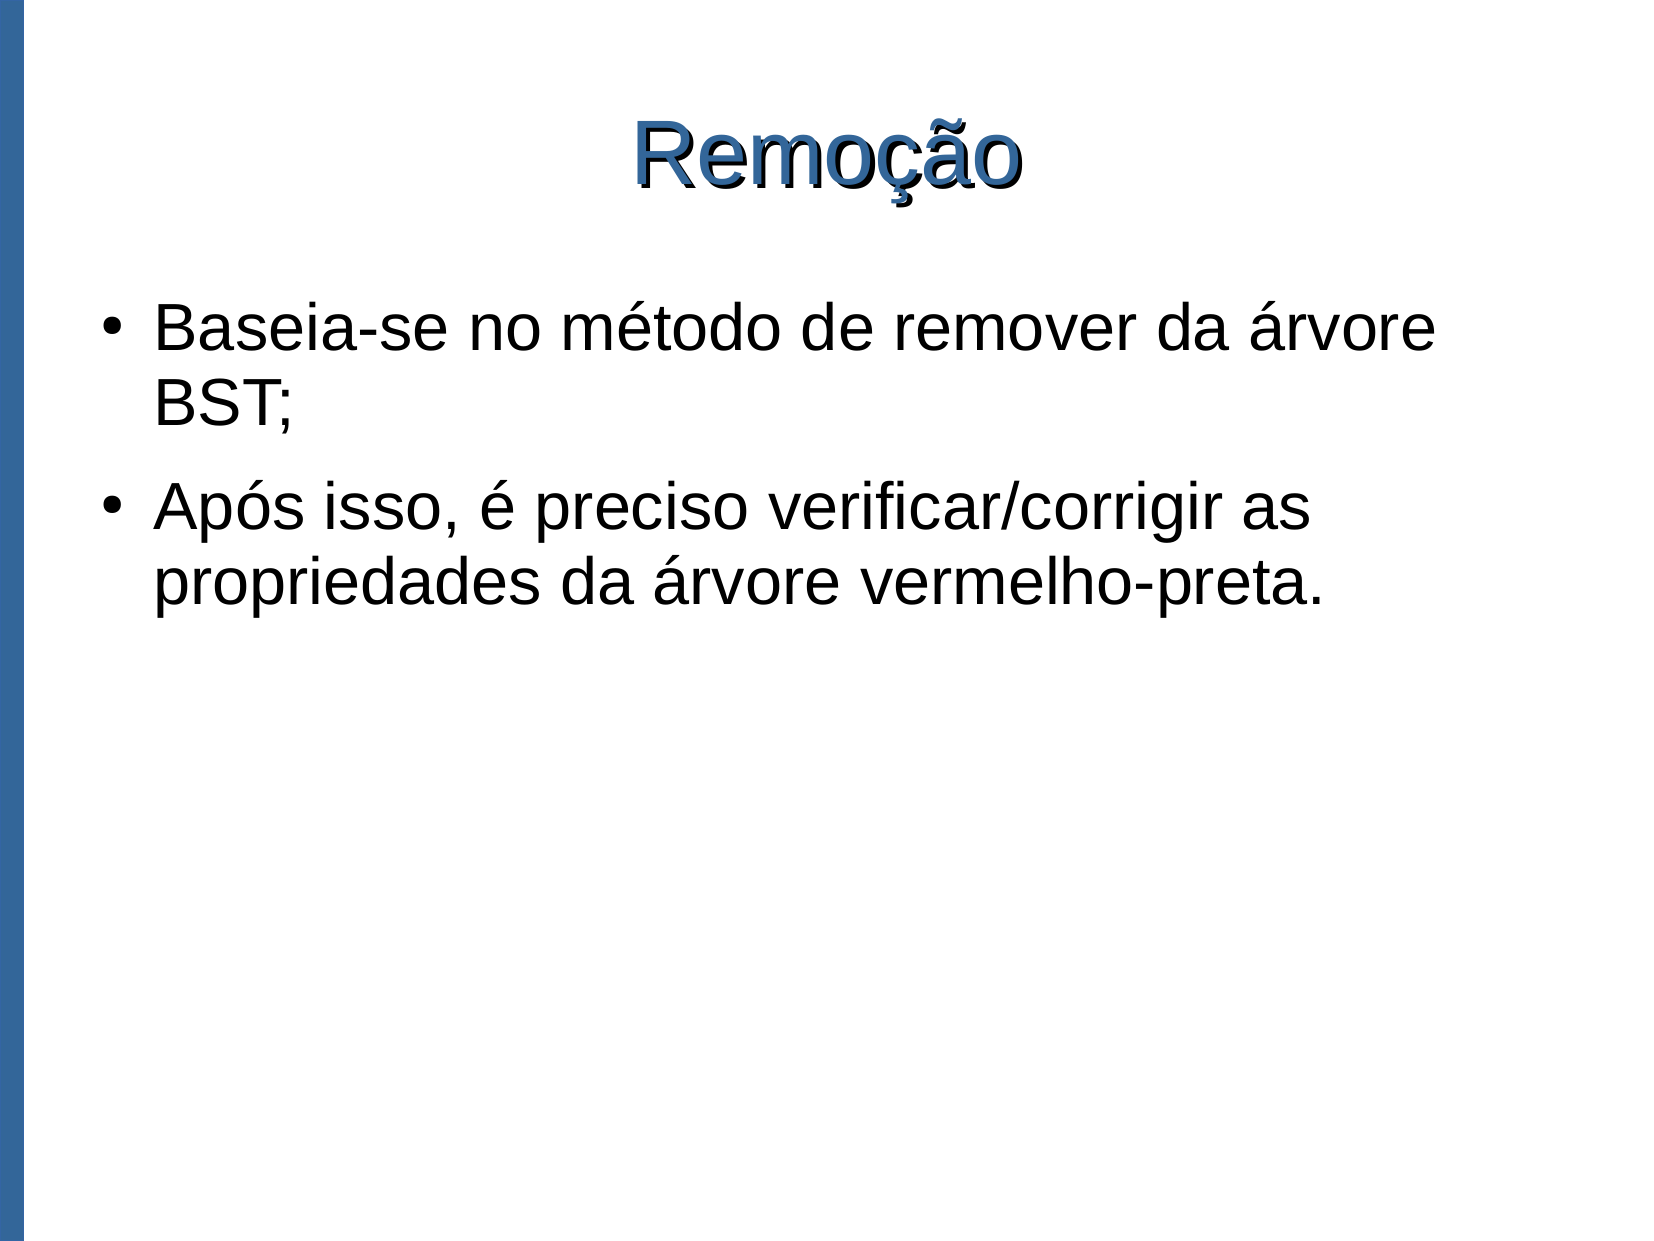

# Remoção
Baseia-se no método de remover da árvore BST;
Após isso, é preciso verificar/corrigir as propriedades da árvore vermelho-preta.